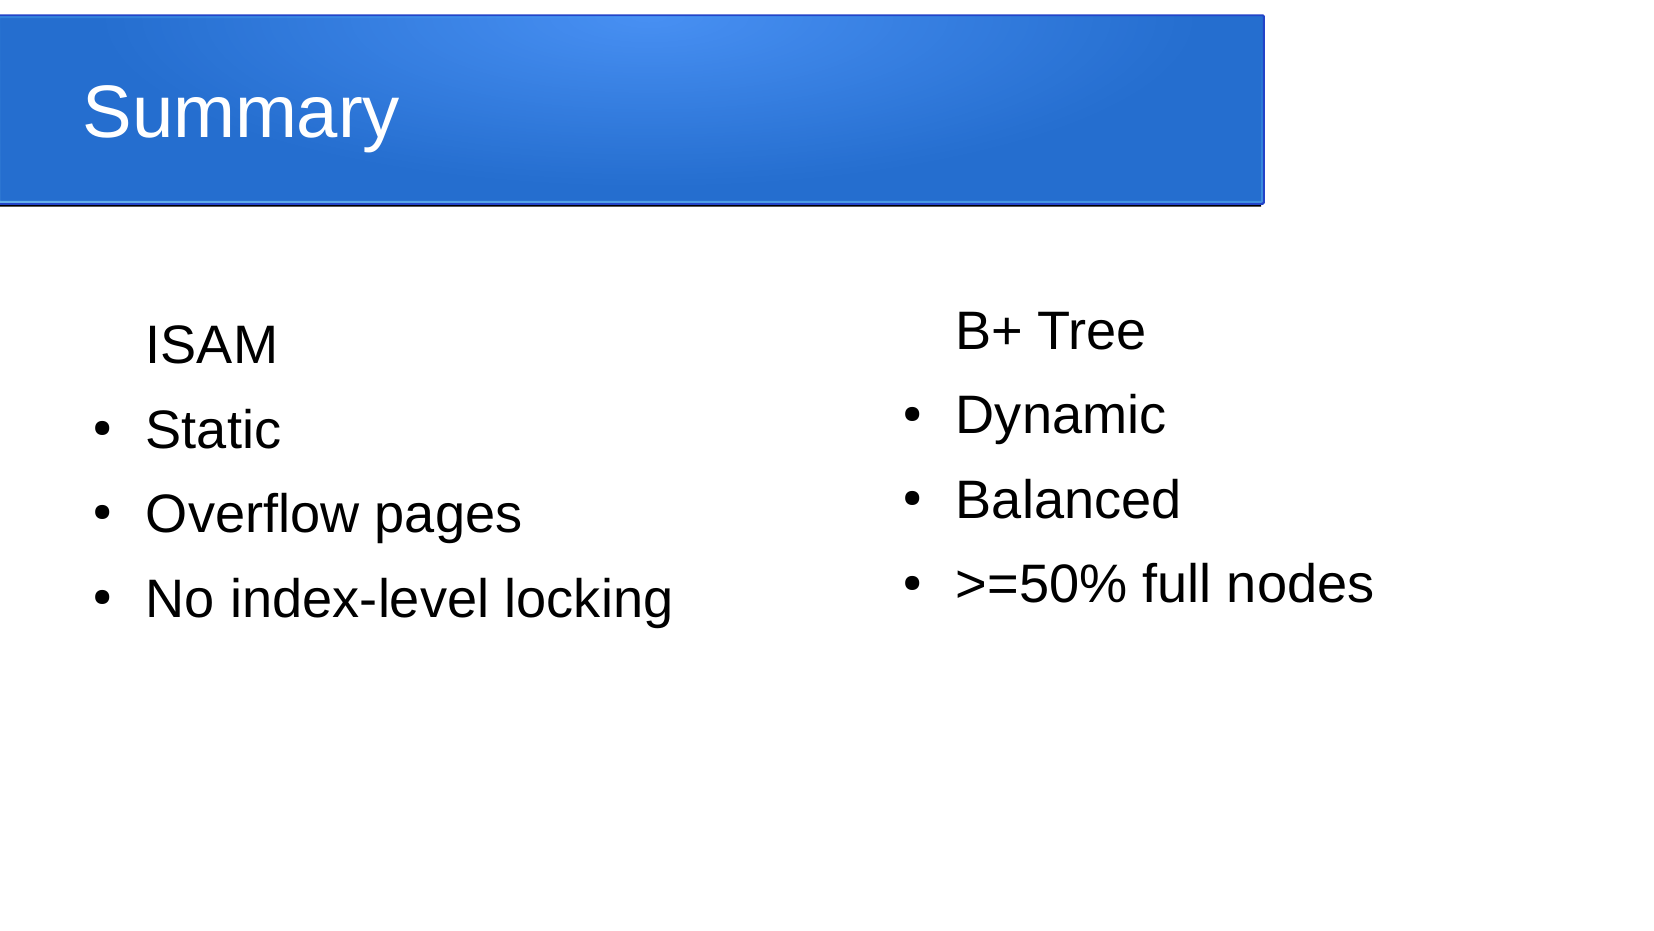

# Summary
B+ Tree
Dynamic
Balanced
>=50% full nodes
ISAM
Static
Overflow pages
No index-level locking